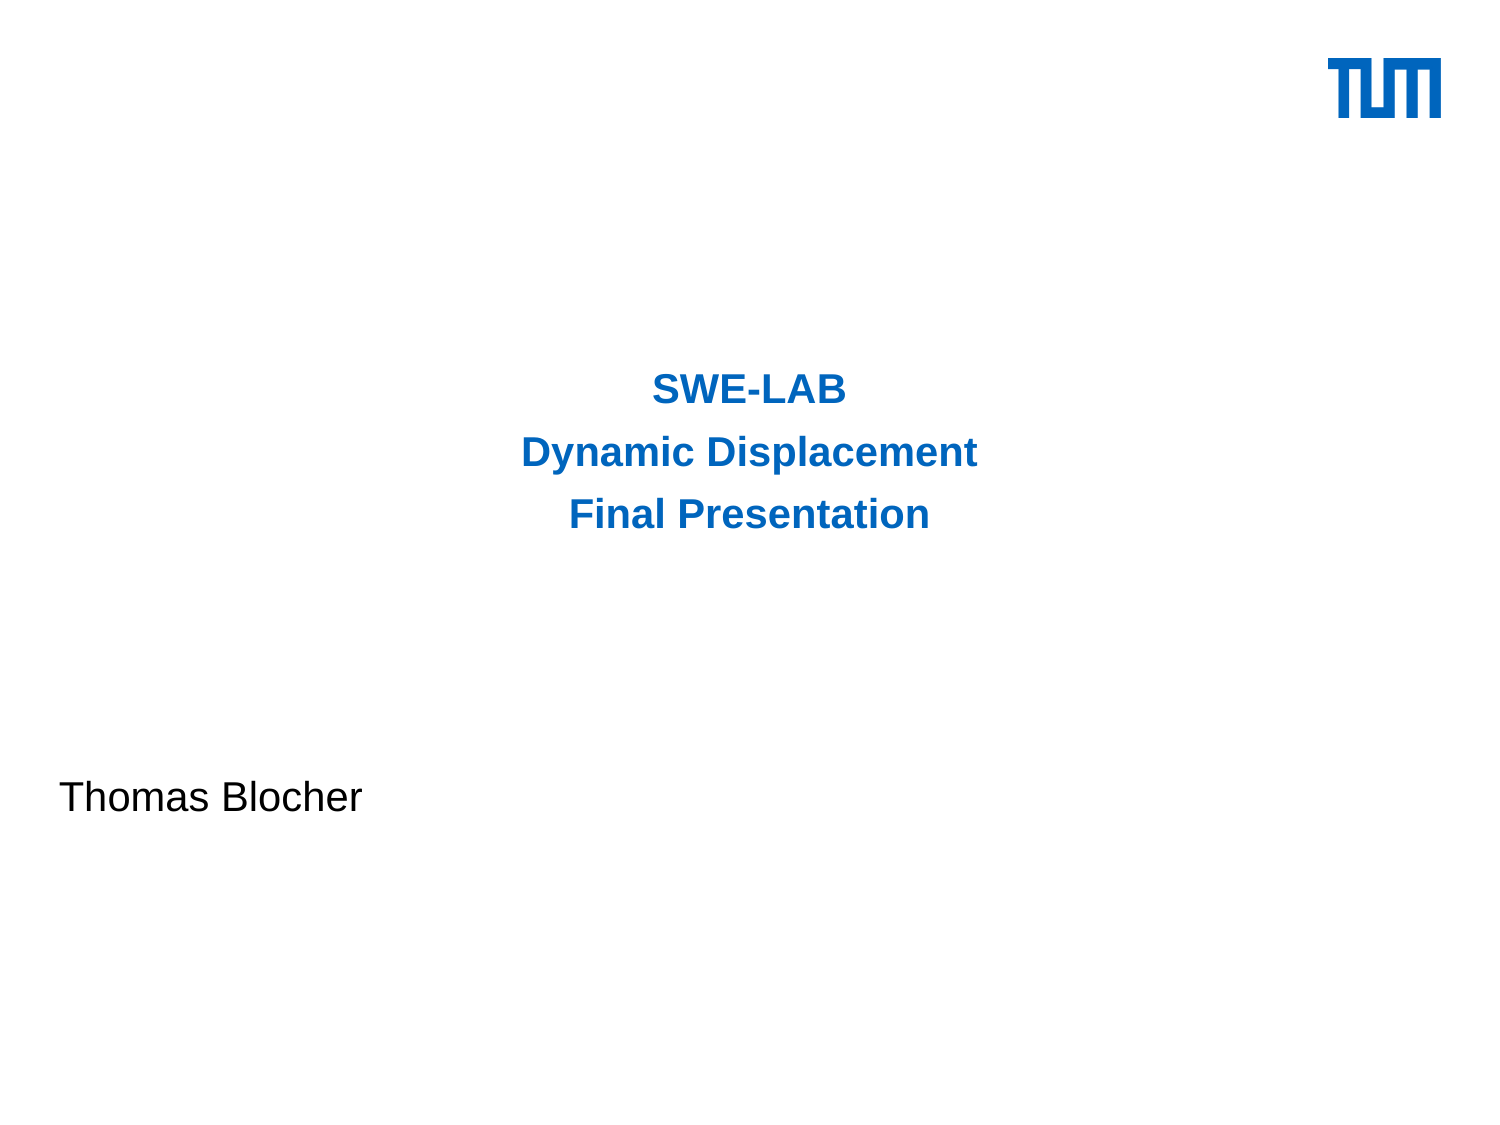

# SWE-LAB
Dynamic Displacement
Final Presentation
Thomas Blocher